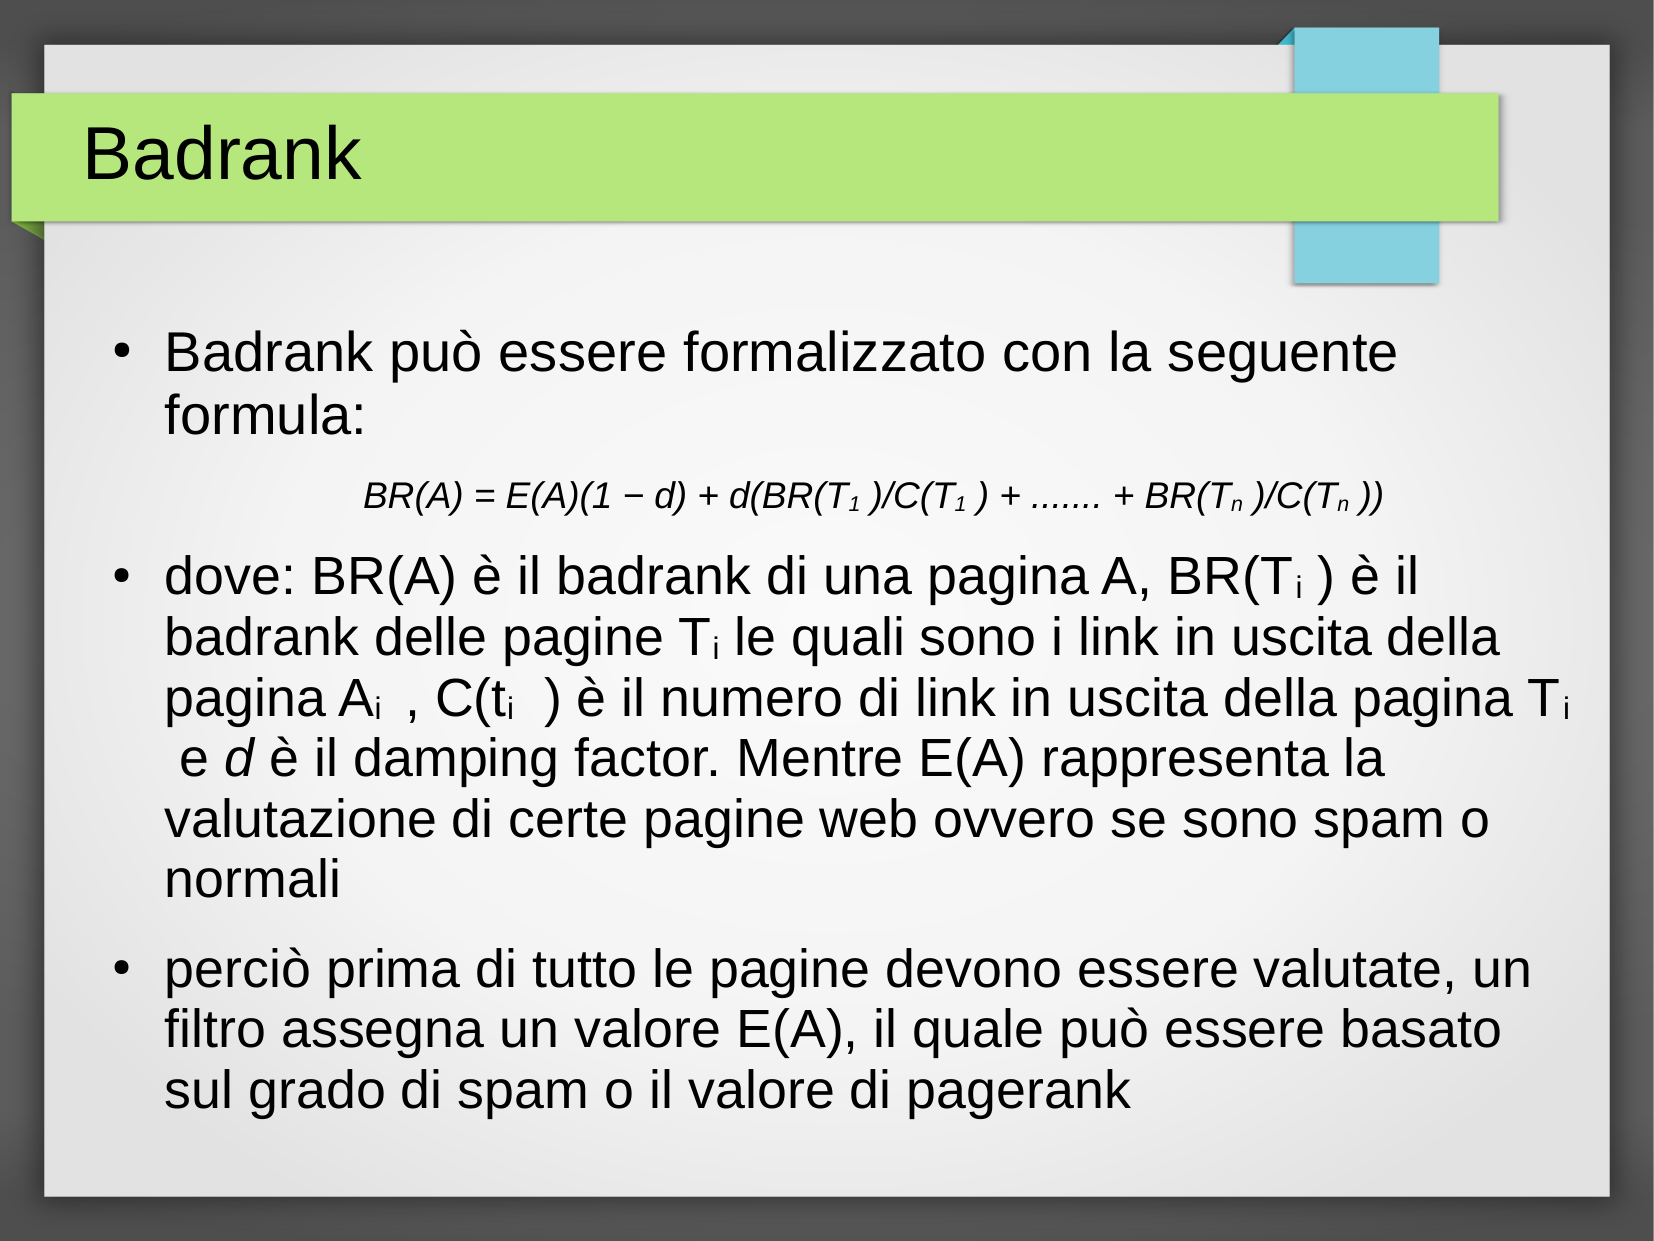

# Badrank
Badrank può essere formalizzato con la seguente formula:
BR(A) = E(A)(1 − d) + d(BR(T1 )/C(T1 ) + ....... + BR(Tn )/C(Tn ))
dove: BR(A) è il badrank di una pagina A, BR(Ti ) è il badrank delle pagine Ti le quali sono i link in uscita della pagina Ai , C(ti ) è il numero di link in uscita della pagina Ti e d è il damping factor. Mentre E(A) rappresenta la valutazione di certe pagine web ovvero se sono spam o normali
perciò prima di tutto le pagine devono essere valutate, un filtro assegna un valore E(A), il quale può essere basato sul grado di spam o il valore di pagerank